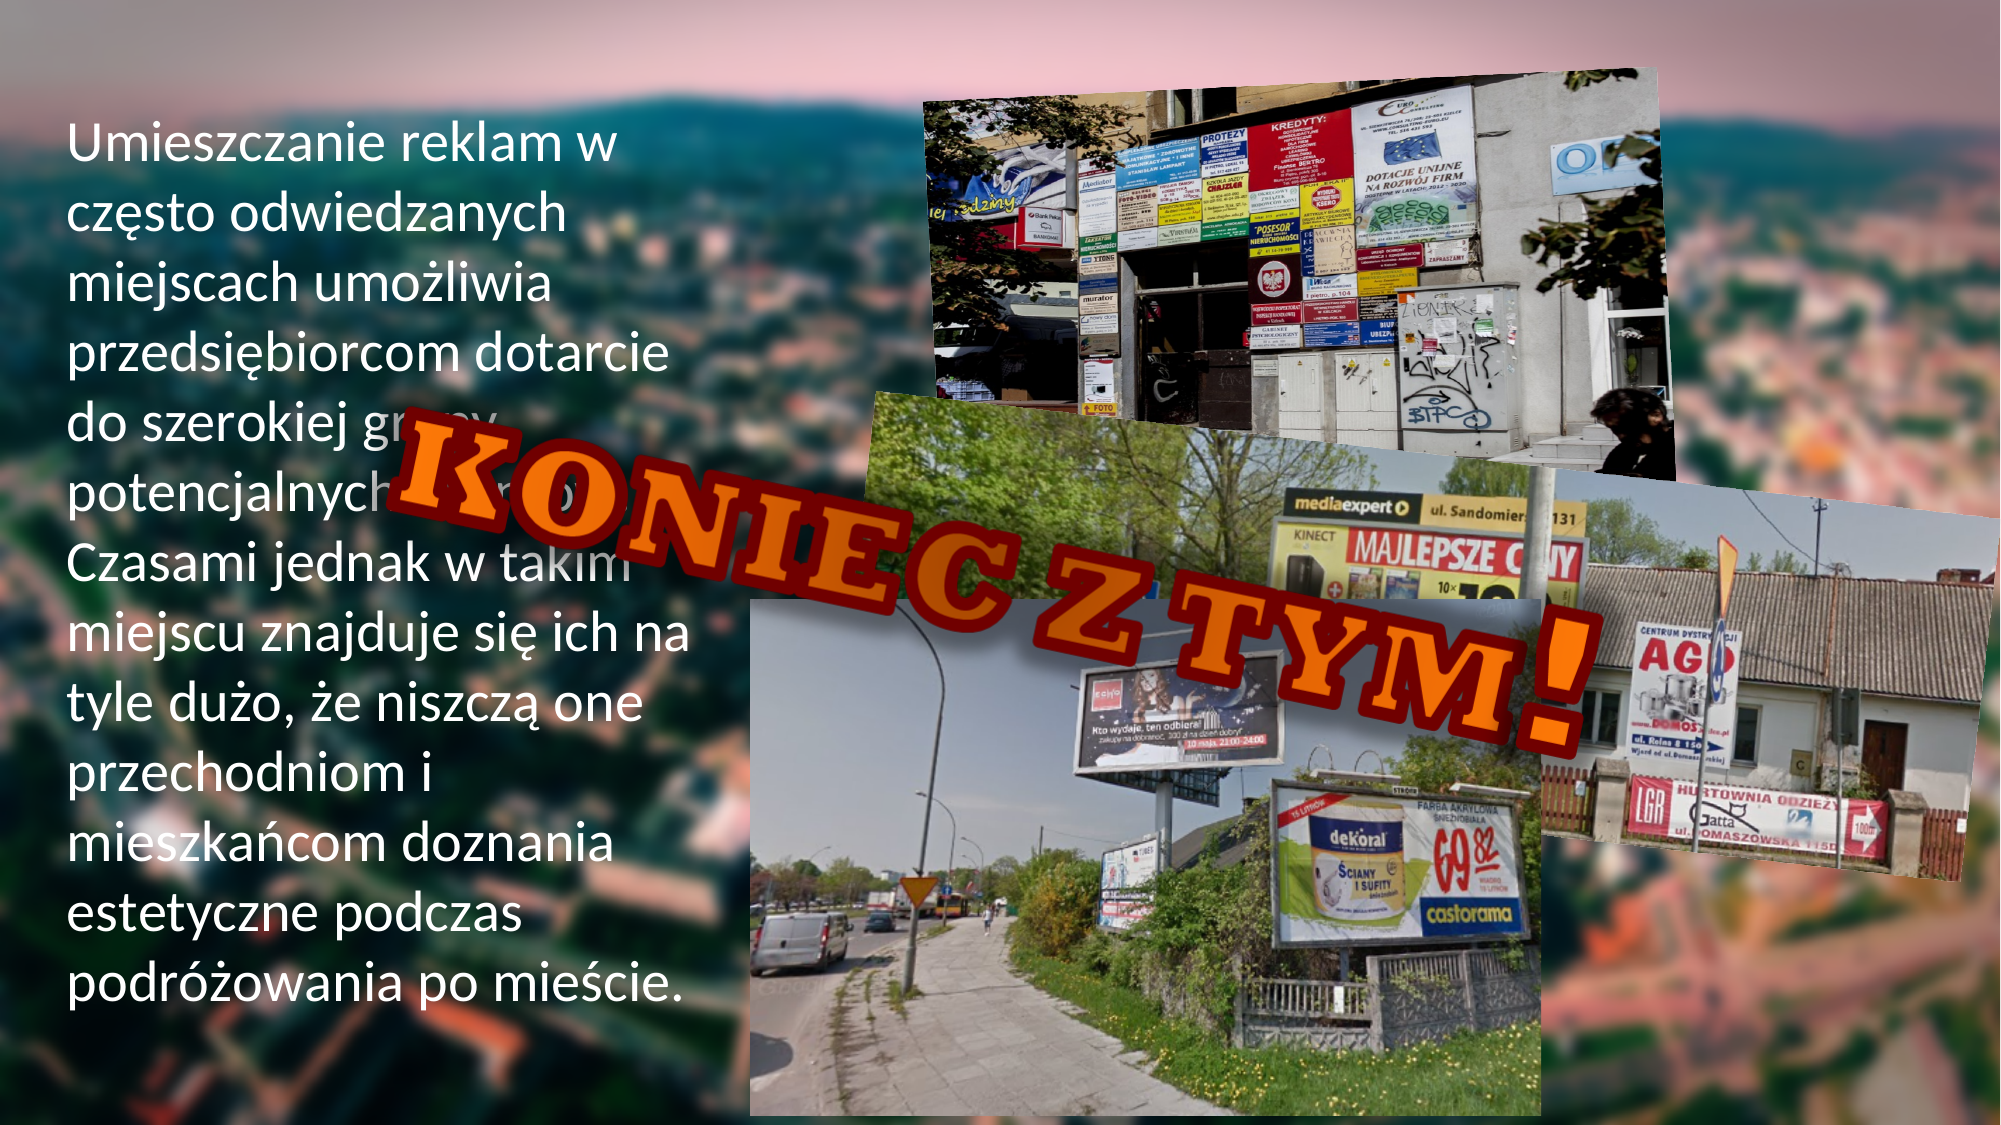

#
Umieszczanie reklam w często odwiedzanych miejscach umożliwia przedsiębiorcom dotarcie do szerokiej grupy potencjalnych klientów. Czasami jednak w takim miejscu znajduje się ich na tyle dużo, że niszczą one przechodniom i mieszkańcom doznania estetyczne podczas podróżowania po mieście.